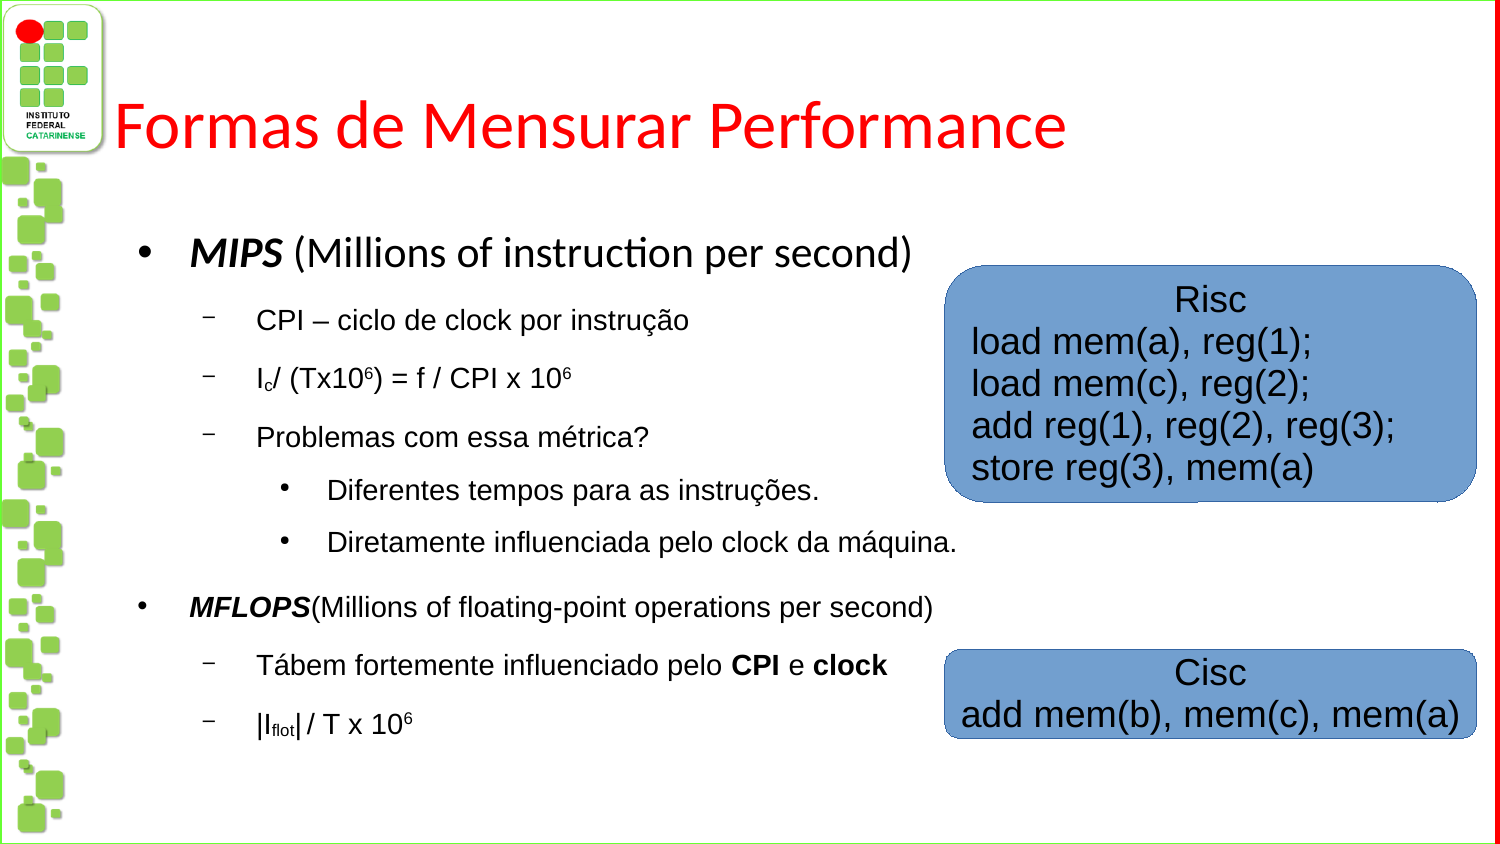

# Formas de Mensurar Performance
MIPS (Millions of instruction per second)
CPI – ciclo de clock por instrução
Ic/ (Tx106) = f / CPI x 106
Problemas com essa métrica?
Diferentes tempos para as instruções.
Diretamente influenciada pelo clock da máquina.
MFLOPS(Millions of floating-point operations per second)
Tábem fortemente influenciado pelo CPI e clock
|Iflot| / T x 106
Risc
load mem(a), reg(1);
load mem(c), reg(2);
add reg(1), reg(2), reg(3);
store reg(3), mem(a)
Cisc
add mem(b), mem(c), mem(a)